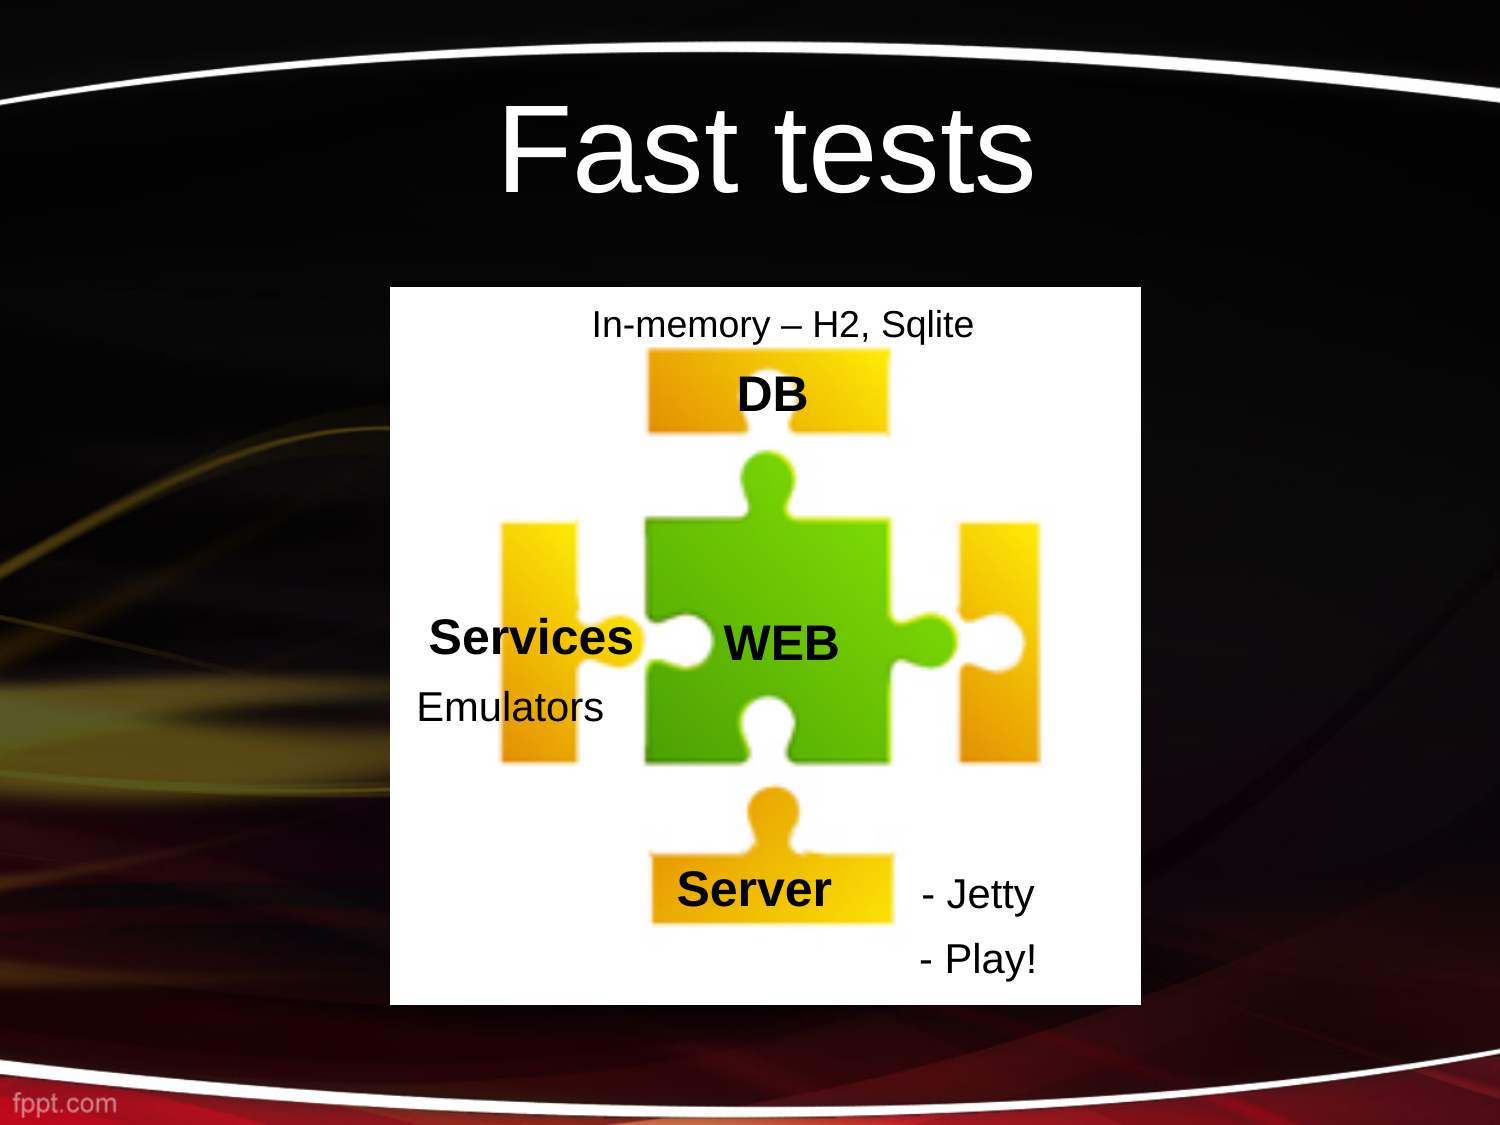

# Fast tests
In-memory – H2, Sqlite
DB
Services
WEB
Emulators
Server
- Jetty
- Play!